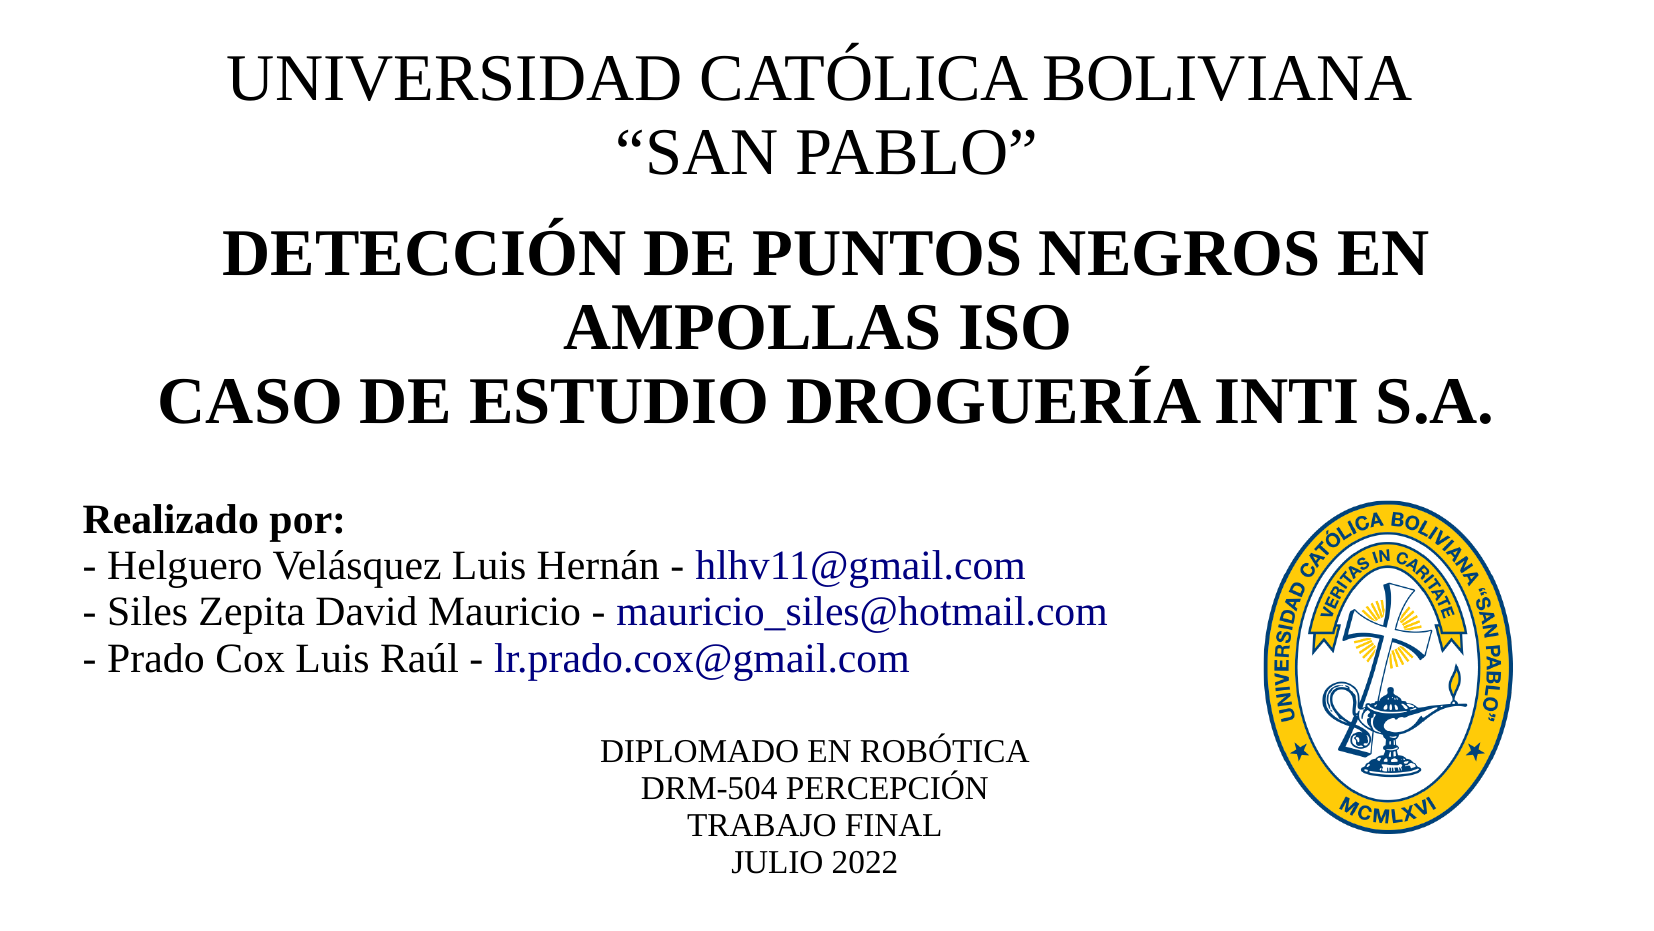

# UNIVERSIDAD CATÓLICA BOLIVIANA “SAN PABLO”
DETECCIÓN DE PUNTOS NEGROS EN AMPOLLAS ISO
CASO DE ESTUDIO DROGUERÍA INTI S.A.
Realizado por:
- Helguero Velásquez Luis Hernán - hlhv11@gmail.com
- Siles Zepita David Mauricio - mauricio_siles@hotmail.com
- Prado Cox Luis Raúl - lr.prado.cox@gmail.com
DIPLOMADO EN ROBÓTICA
DRM-504 PERCEPCIÓN
TRABAJO FINAL
JULIO 2022